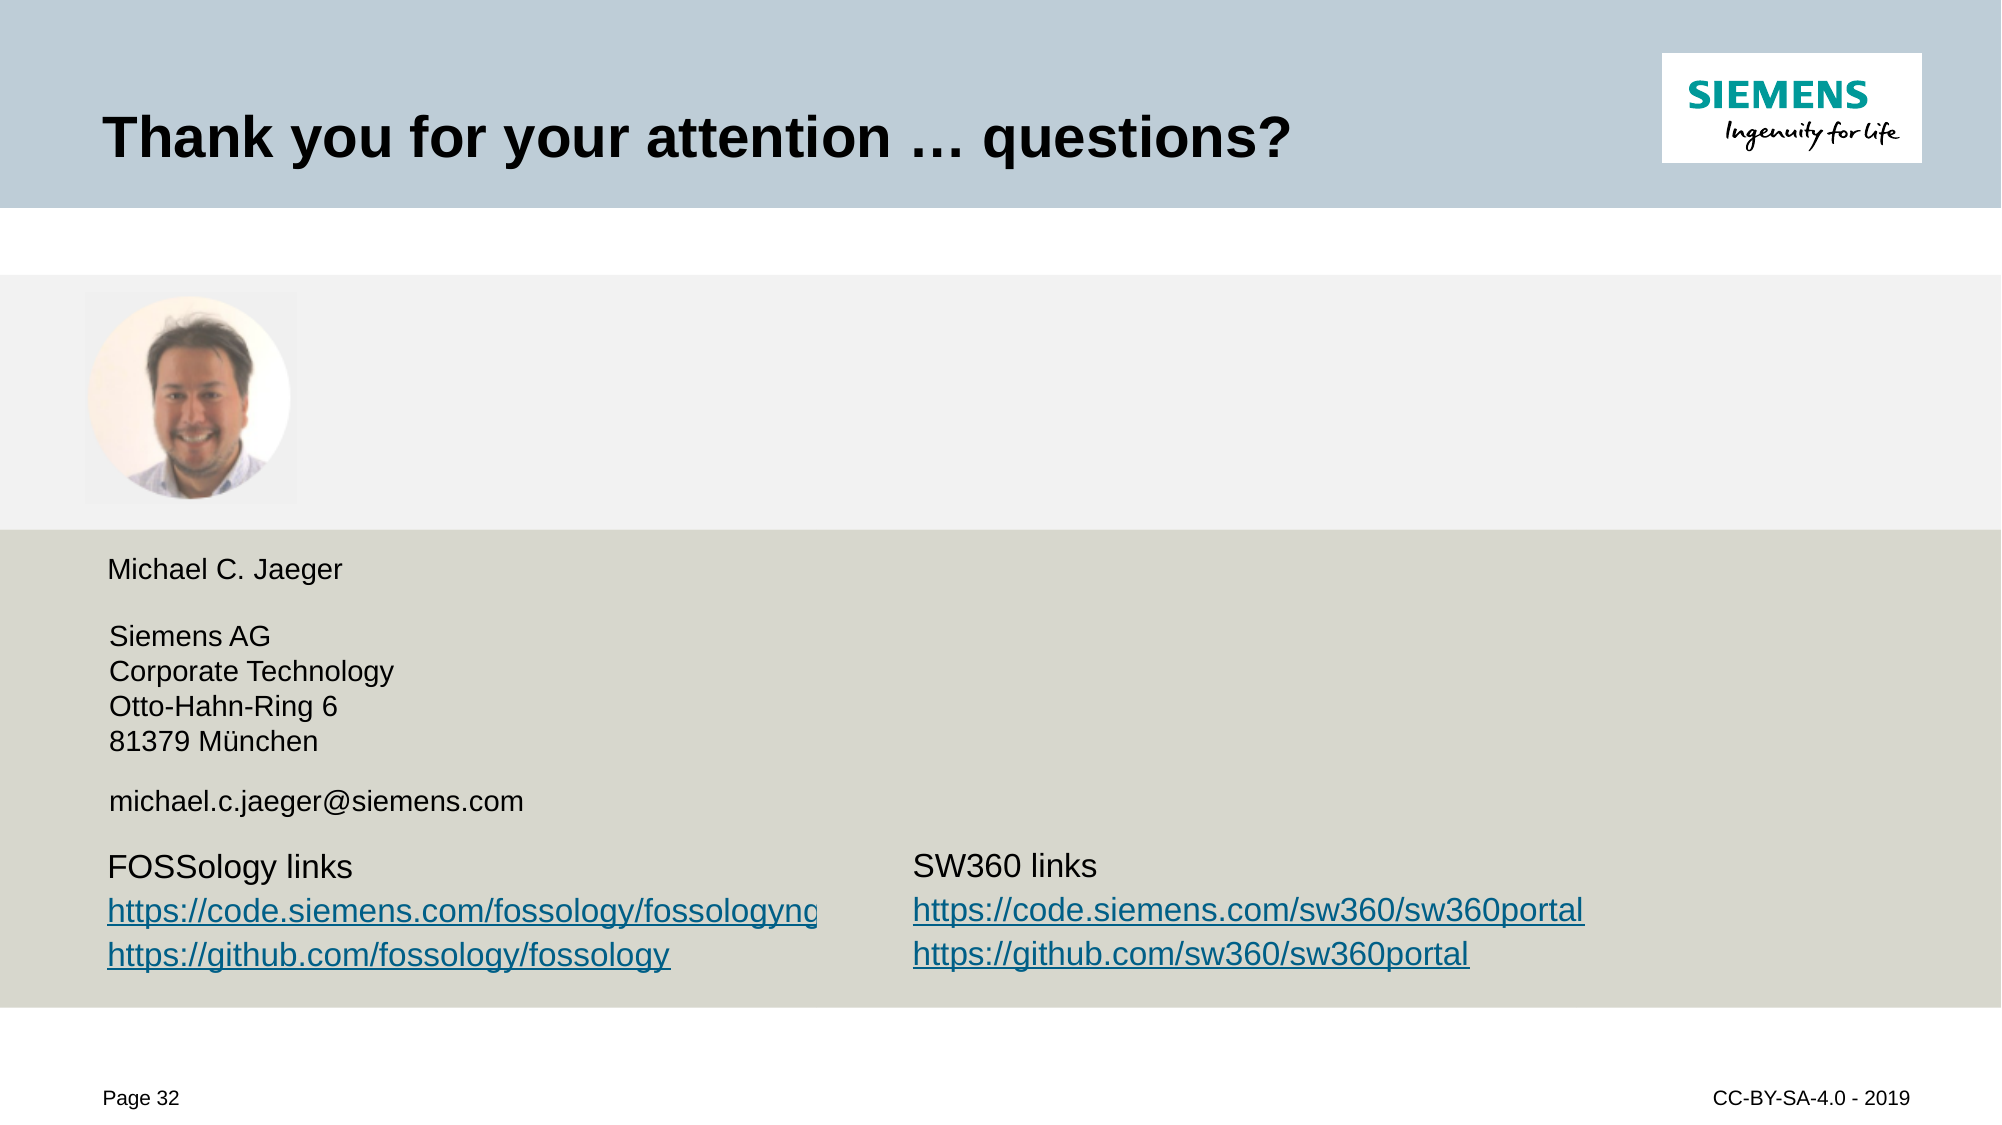

# Thank you for your attention … questions?
Michael C. Jaeger
Siemens AG
Corporate Technology
Otto-Hahn-Ring 6
81379 München
michael.c.jaeger@siemens.com
SW360 links
https://code.siemens.com/sw360/sw360portal
https://github.com/sw360/sw360portal
FOSSology links
https://code.siemens.com/fossology/fossologyng
https://github.com/fossology/fossology